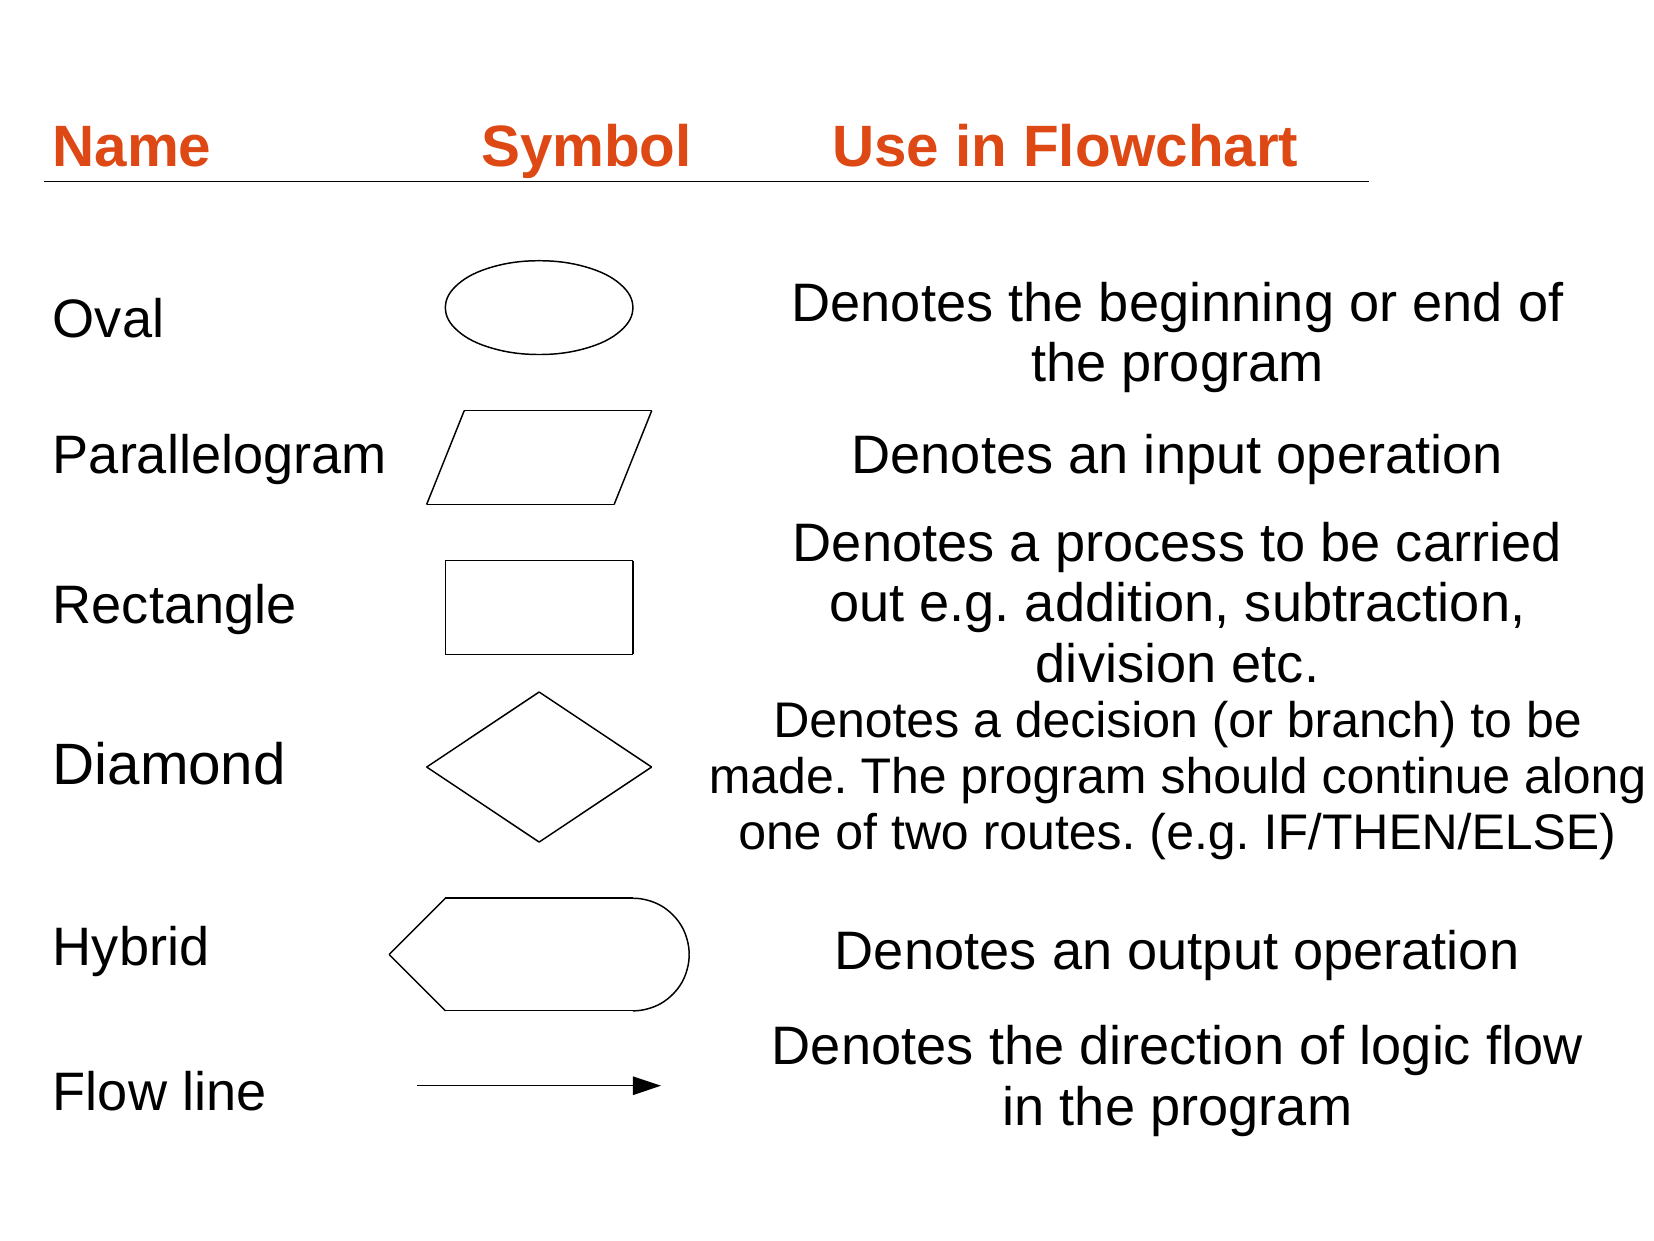

Name
Symbol
Use in Flowchart
Denotes the beginning or end of the program
Oval
Parallelogram
Denotes an input operation
Denotes a process to be carried out e.g. addition, subtraction, division etc.
Rectangle
Denotes a decision (or branch) to be made. The program should continue along one of two routes. (e.g. IF/THEN/ELSE)
Diamond
Hybrid
Denotes an output operation
Denotes the direction of logic flow in the program
Flow line